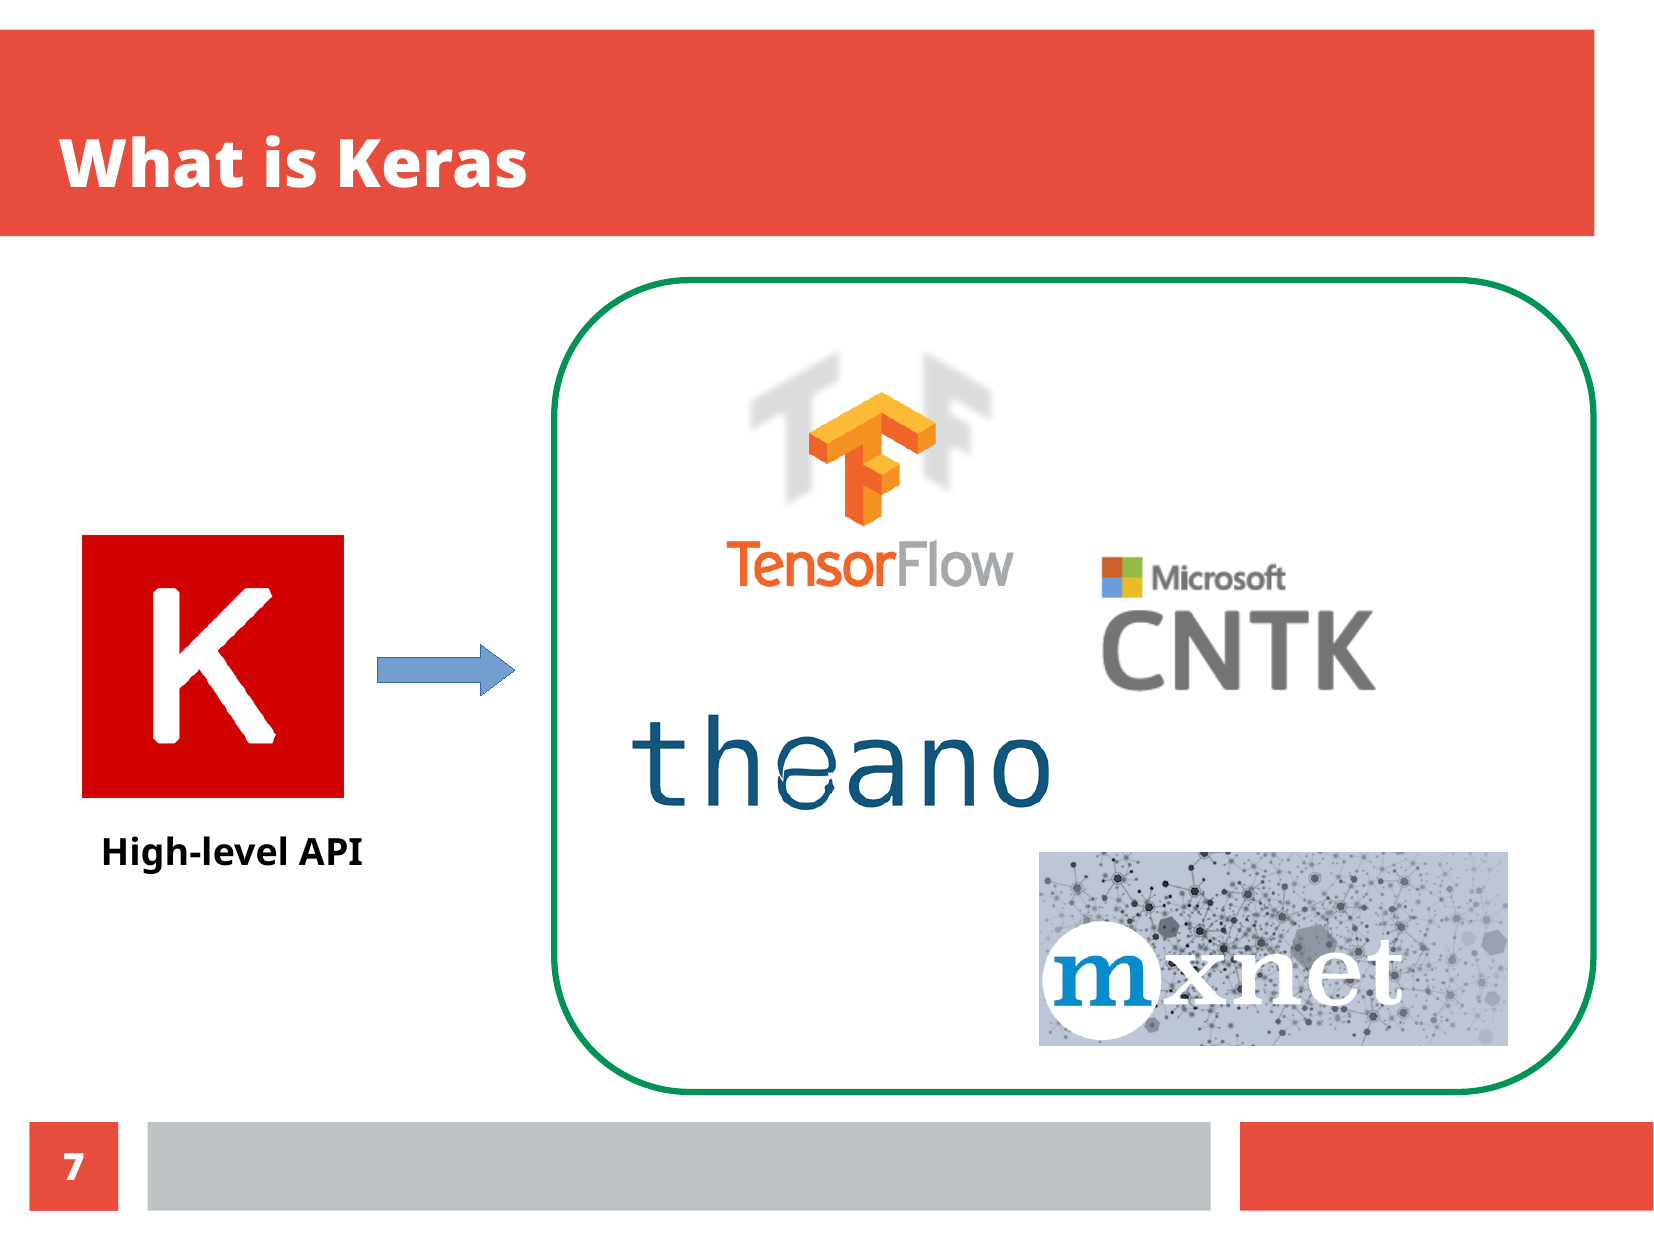

# What is Keras
High-level API
7